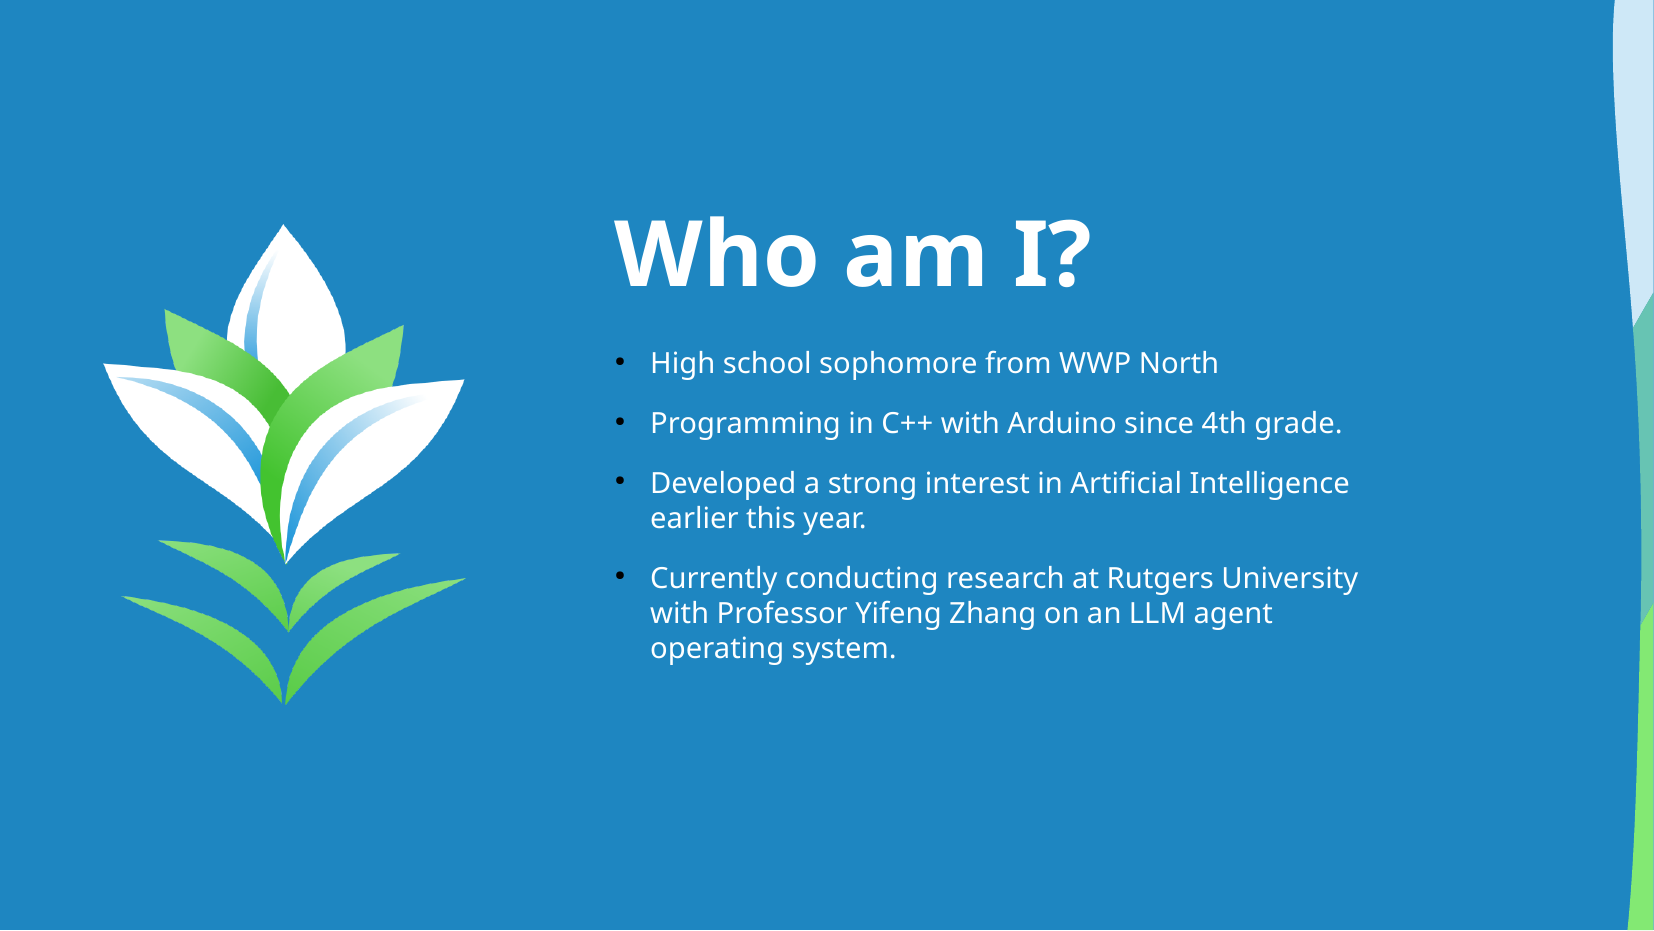

Who am I?
High school sophomore from WWP North
Programming in C++ with Arduino since 4th grade.
Developed a strong interest in Artificial Intelligence earlier this year.
Currently conducting research at Rutgers University with Professor Yifeng Zhang on an LLM agent operating system.